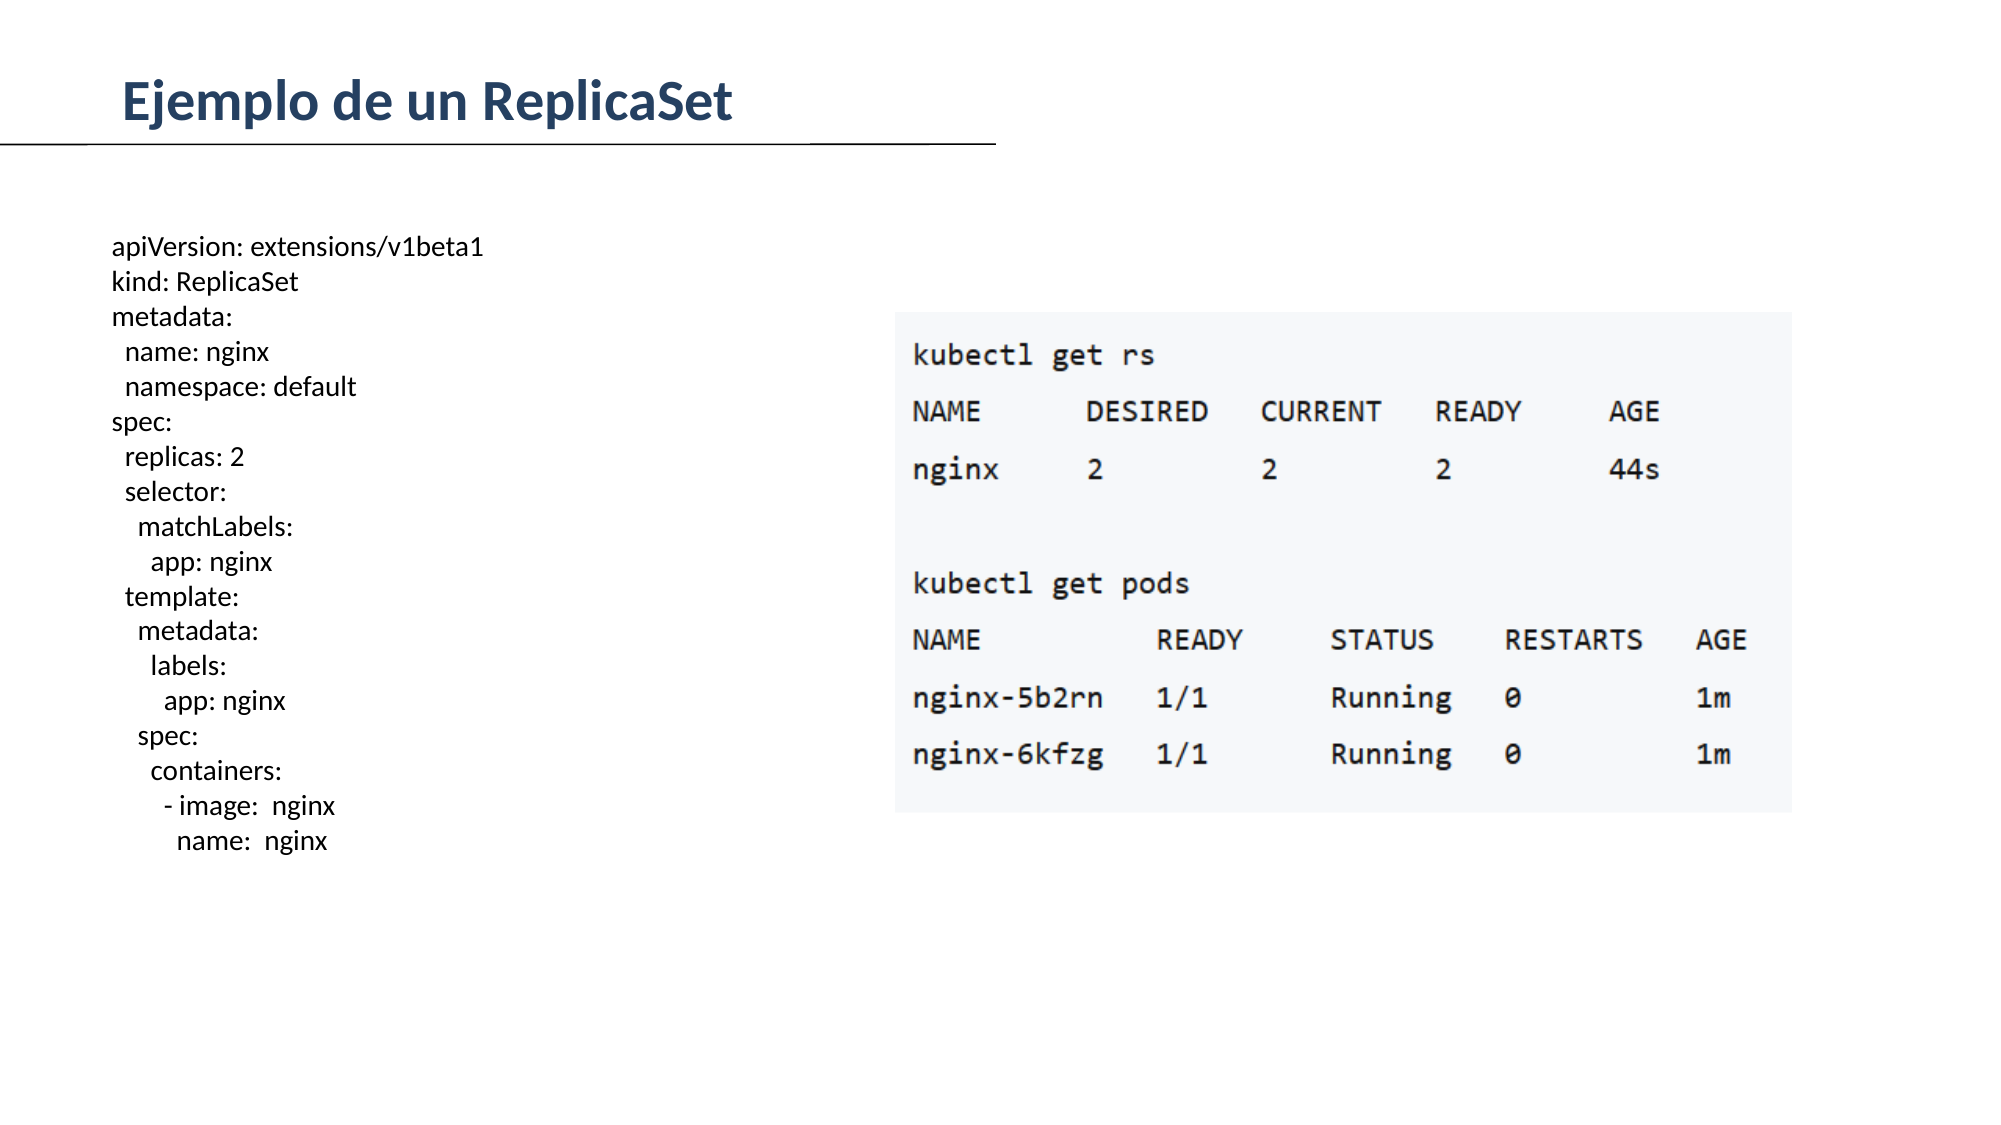

Ejemplo de un ReplicaSet
apiVersion: extensions/v1beta1
kind: ReplicaSet
metadata:
 name: nginx
 namespace: default
spec:
 replicas: 2
 selector:
 matchLabels:
 app: nginx
 template:
 metadata:
 labels:
 app: nginx
 spec:
 containers:
 - image: nginx
 name: nginx